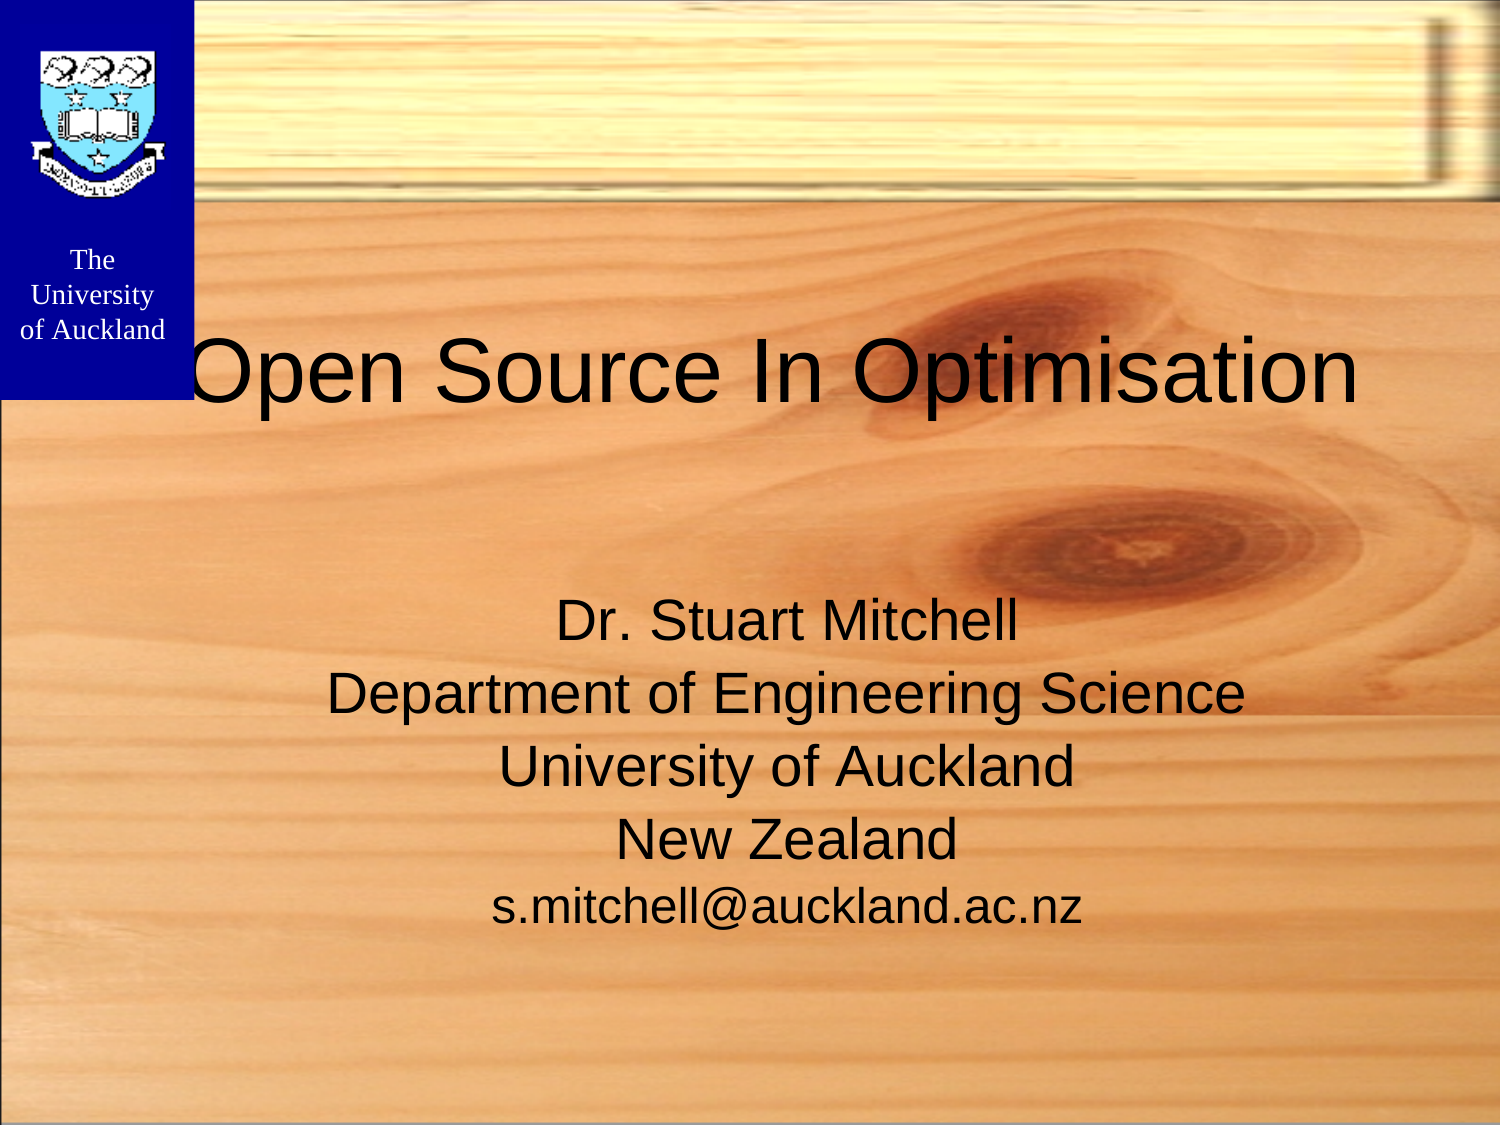

The
University
of Auckland
# Open Source In Optimisation
Dr. Stuart Mitchell
Department of Engineering Science
University of Auckland
New Zealand
s.mitchell@auckland.ac.nz